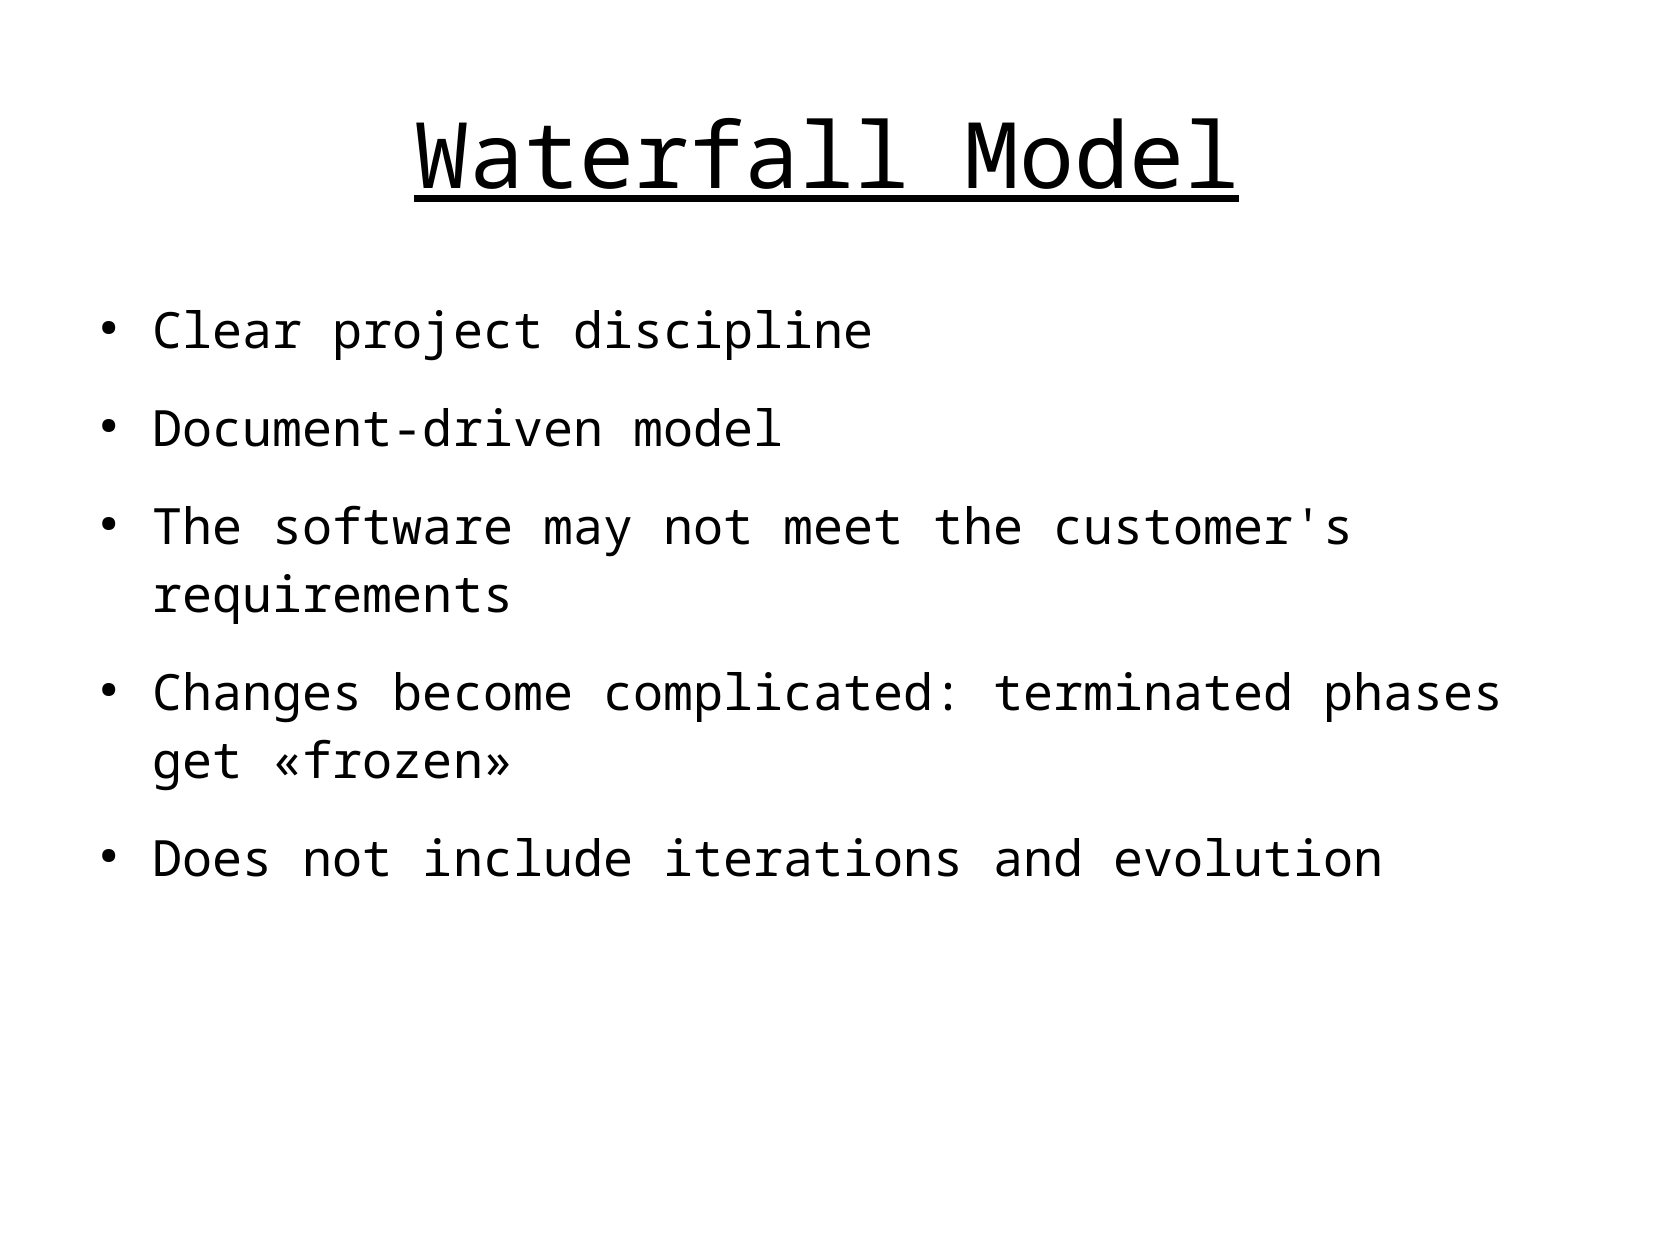

# Waterfall Model
Clear project discipline
Document-driven model
The software may not meet the customer's requirements
Changes become complicated: terminated phases get «frozen»
Does not include iterations and evolution